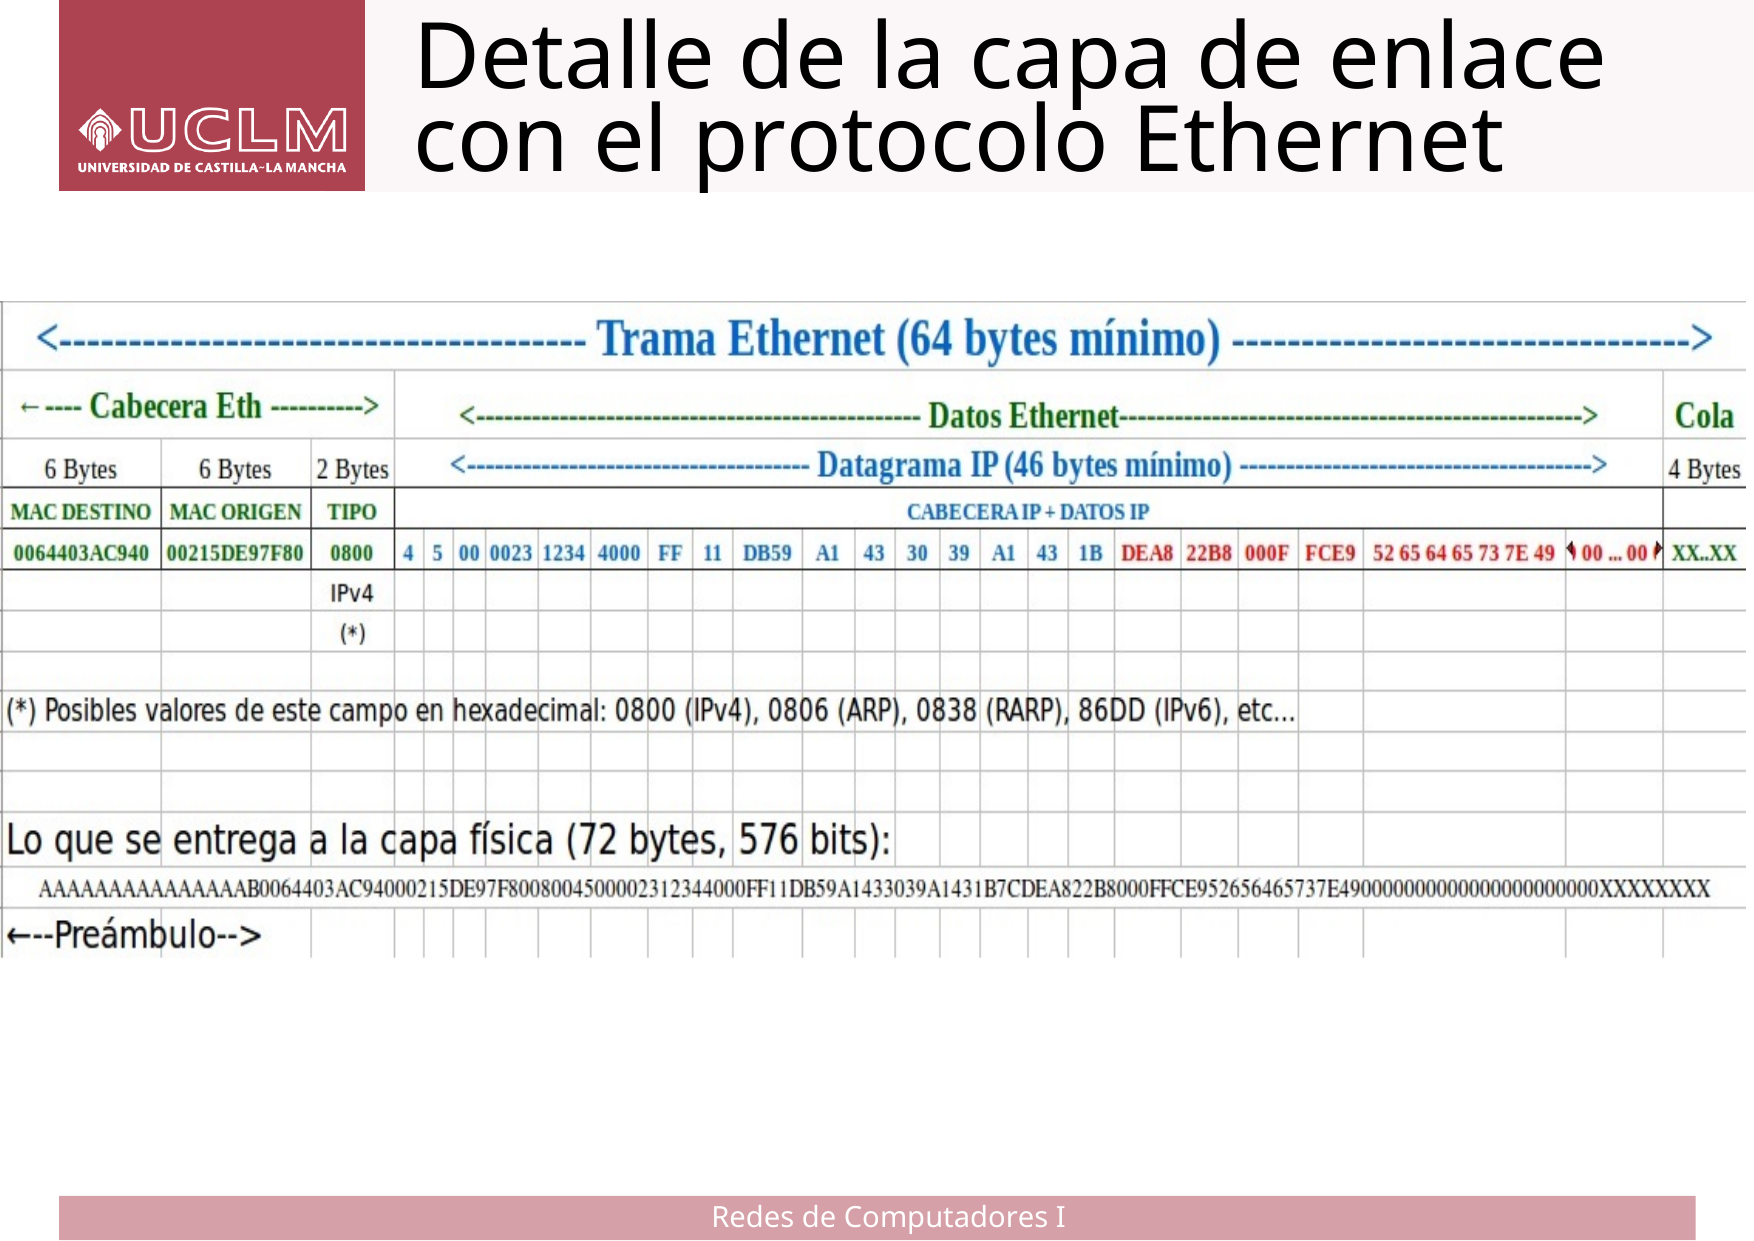

Detalle de la capa de enlace con el protocolo Ethernet
Redes de Computadores I